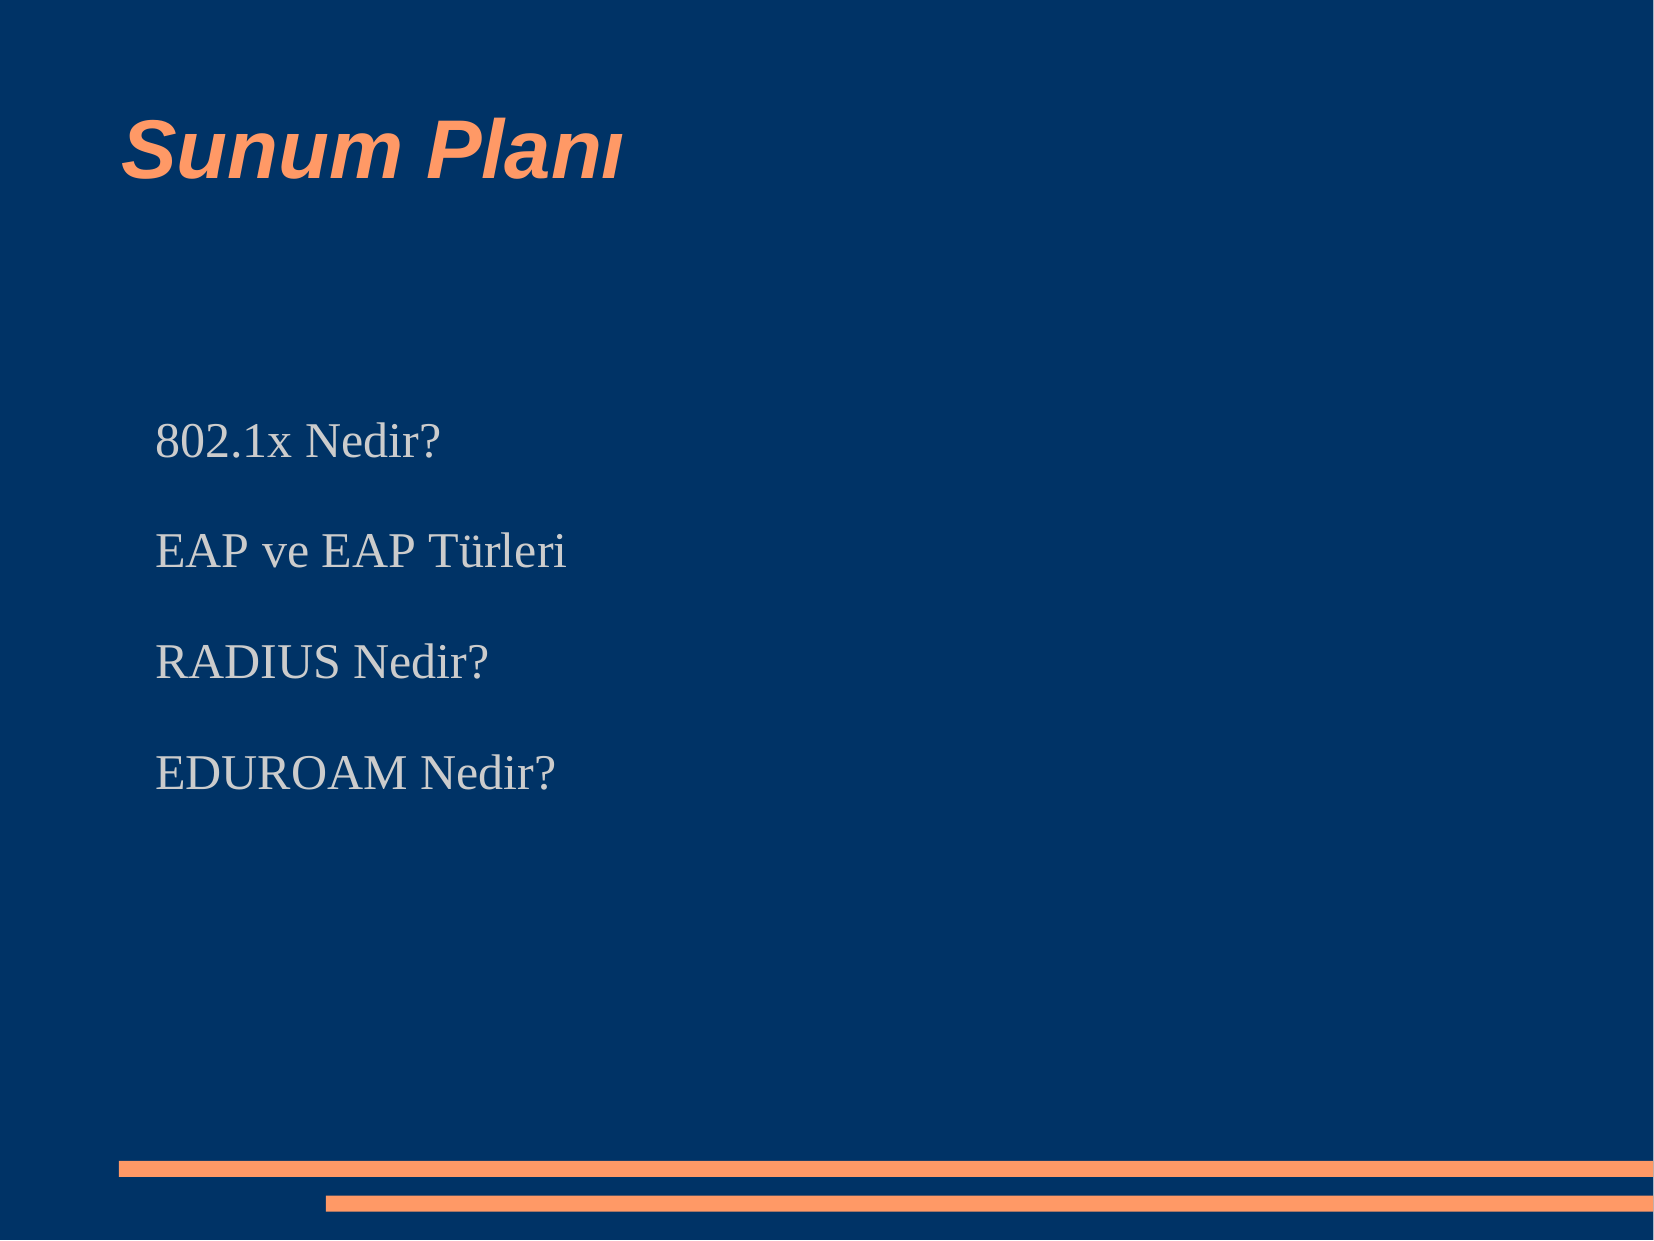

# Sunum Planı
802.1x Nedir?
EAP ve EAP Türleri
RADIUS Nedir?
EDUROAM Nedir?